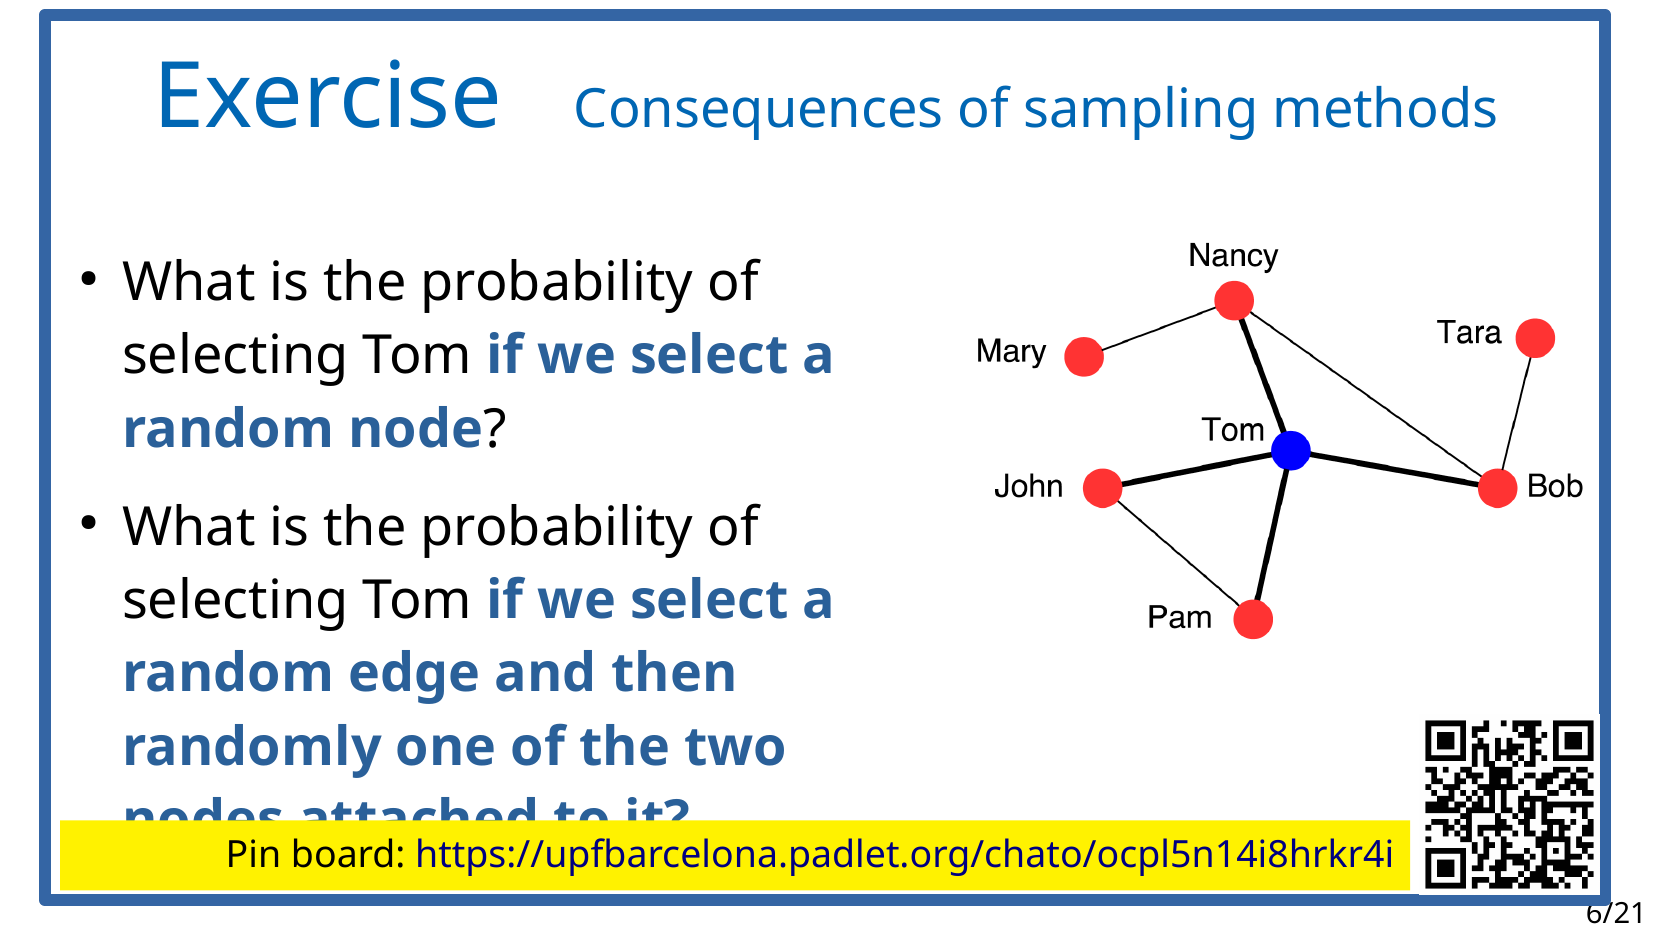

# Exercise Consequences of sampling methods
What is the probability of selecting Tom if we select a random node?
What is the probability of selecting Tom if we select a random edge and then randomly one of the two nodes attached to it?
Pin board: https://upfbarcelona.padlet.org/chato/ocpl5n14i8hrkr4i
6